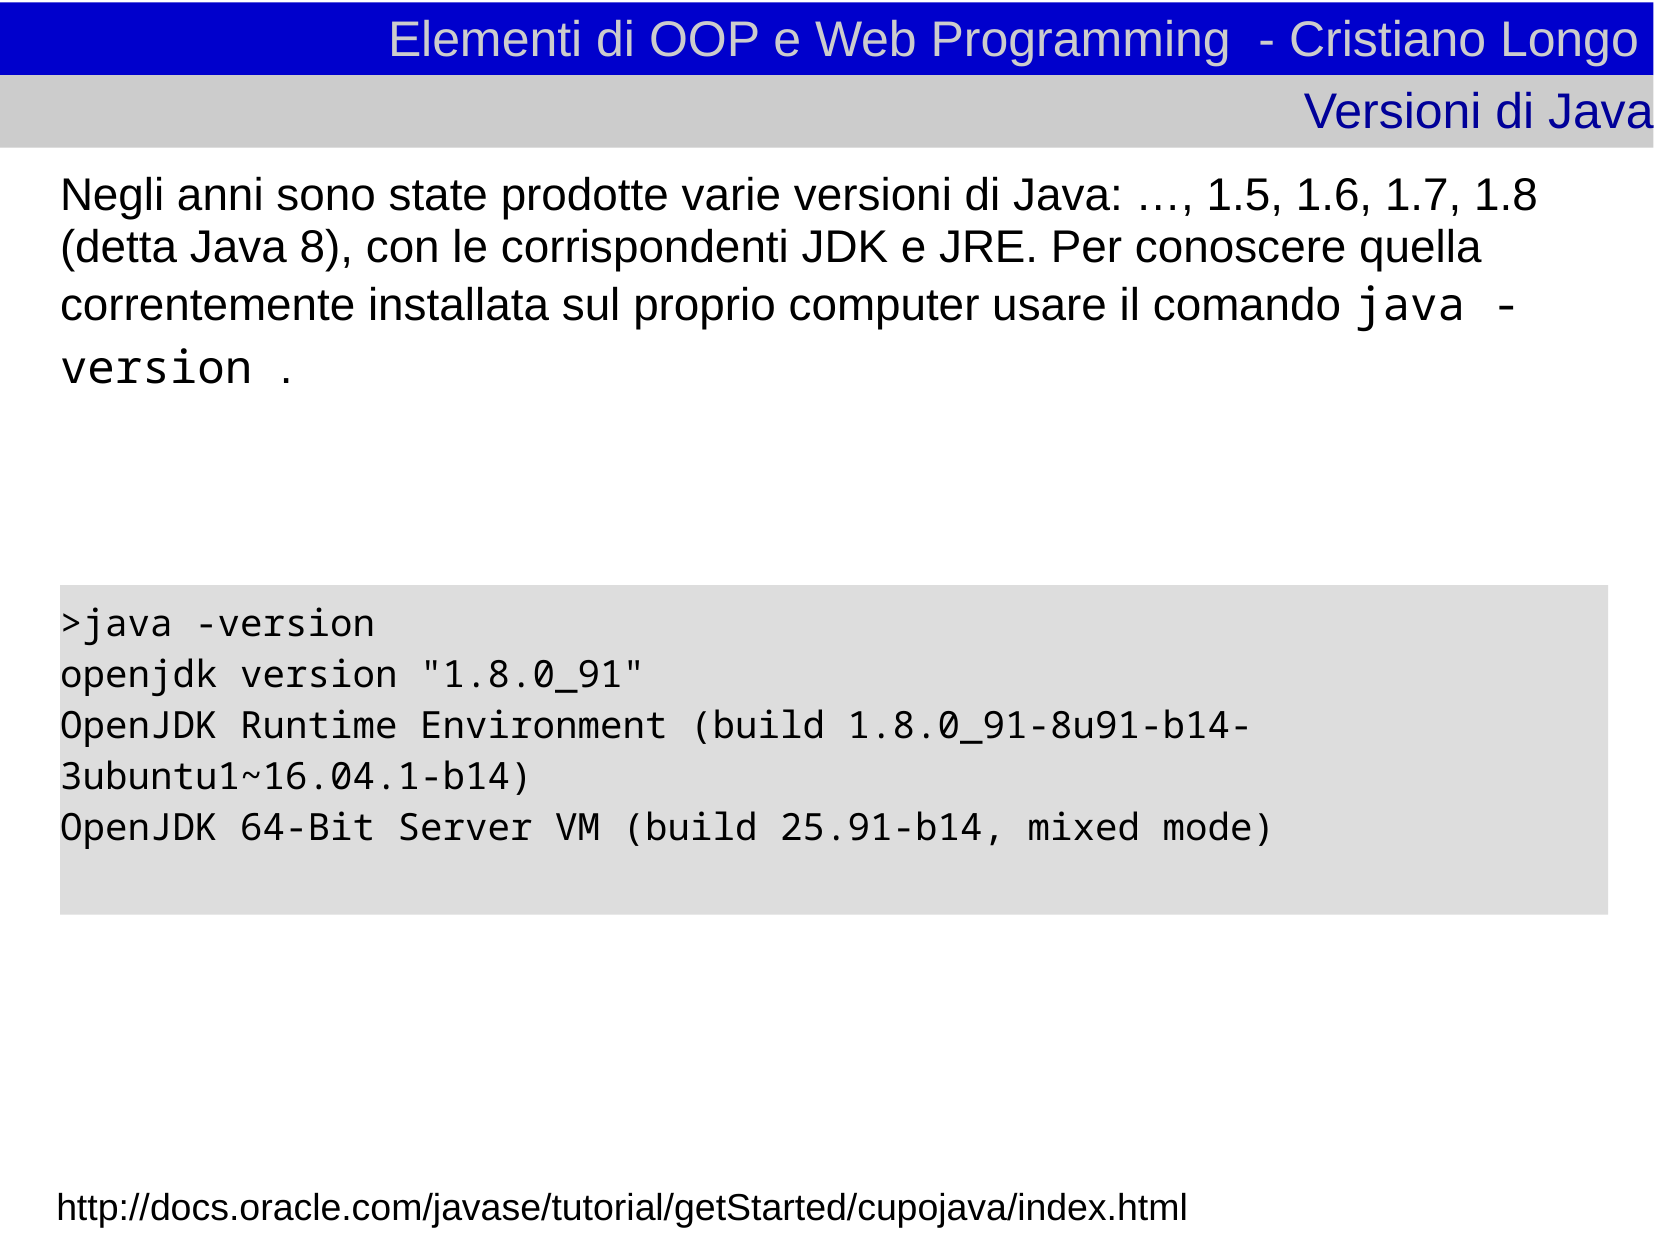

# Elementi di OOP e Web Programming - Cristiano Longo
Versioni di Java
Negli anni sono state prodotte varie versioni di Java: …, 1.5, 1.6, 1.7, 1.8 (detta Java 8), con le corrispondenti JDK e JRE. Per conoscere quella correntemente installata sul proprio computer usare il comando java -version .
>java -version
openjdk version "1.8.0_91"
OpenJDK Runtime Environment (build 1.8.0_91-8u91-b14-3ubuntu1~16.04.1-b14)
OpenJDK 64-Bit Server VM (build 25.91-b14, mixed mode)
http://docs.oracle.com/javase/tutorial/getStarted/cupojava/index.html